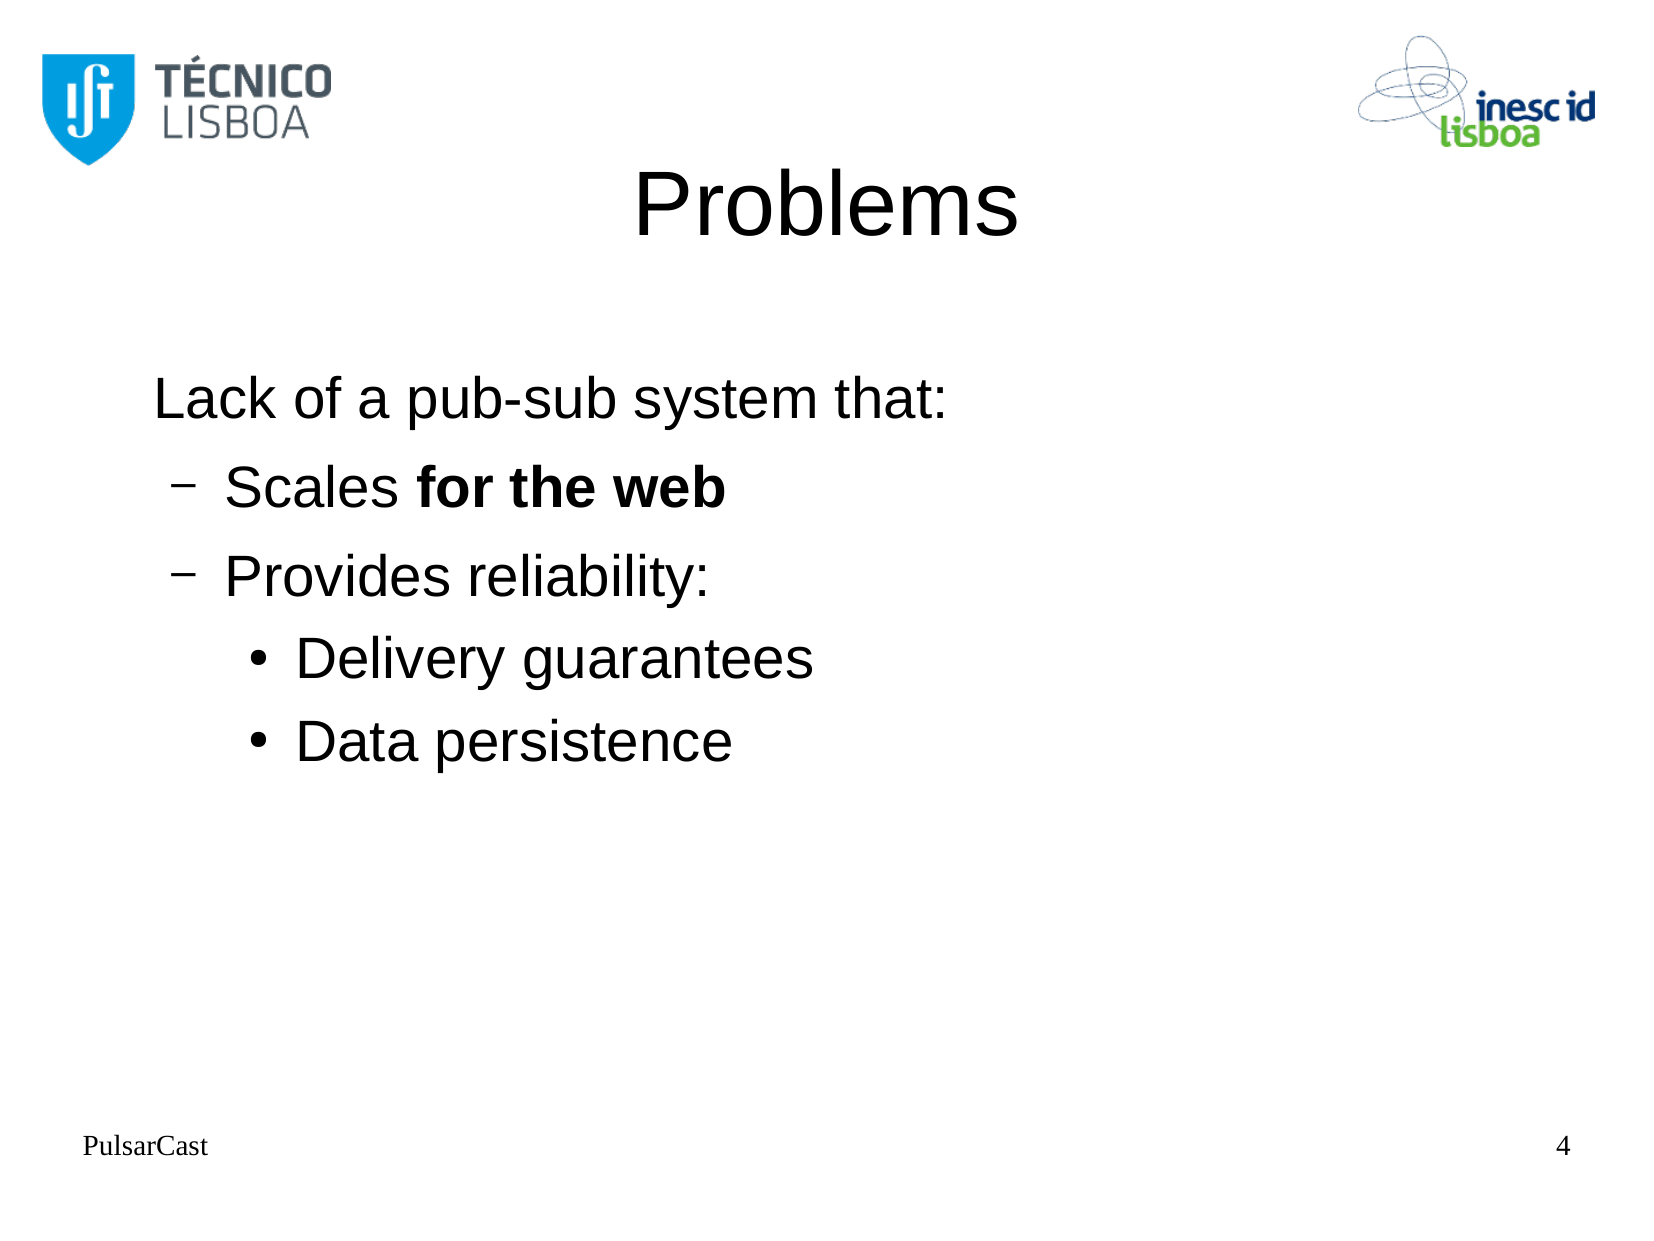

Problems
# Lack of a pub-sub system that:
Scales for the web
Provides reliability:
Delivery guarantees
Data persistence
PulsarCast
4